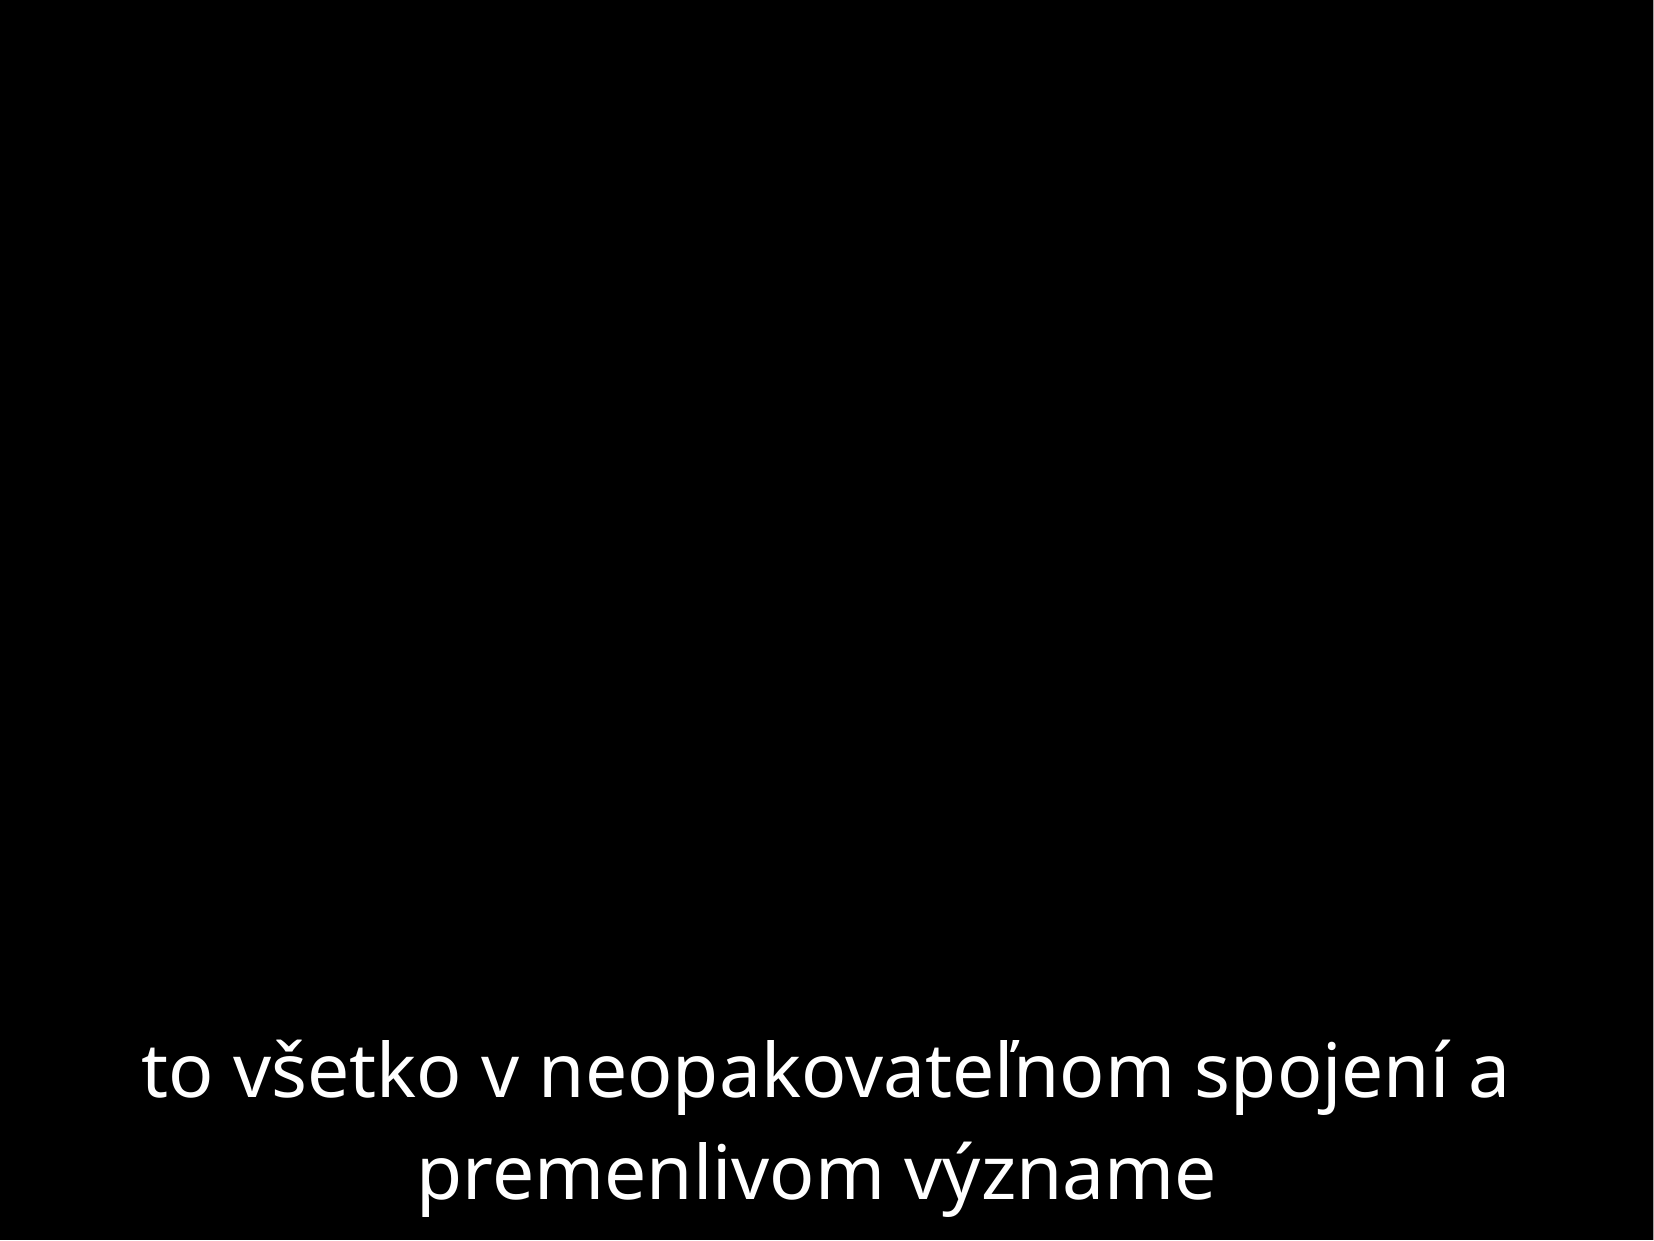

# to všetko v neopakovateľnom spojení a premenlivom význame